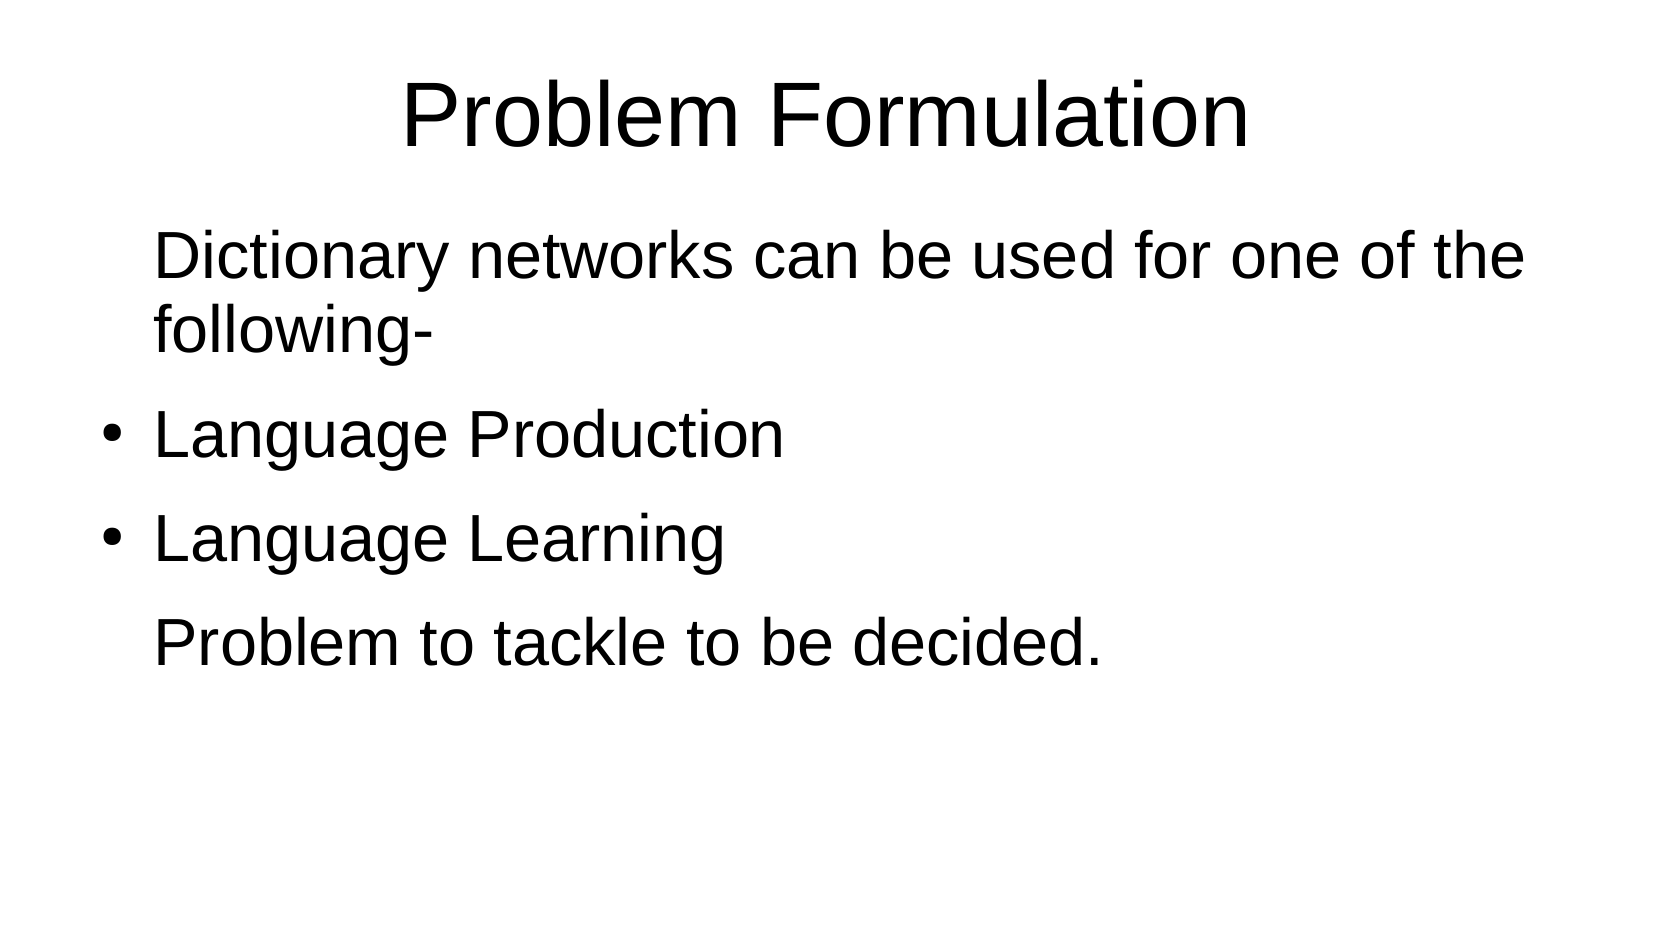

# Problem Formulation
Dictionary networks can be used for one of the following-
Language Production
Language Learning
Problem to tackle to be decided.